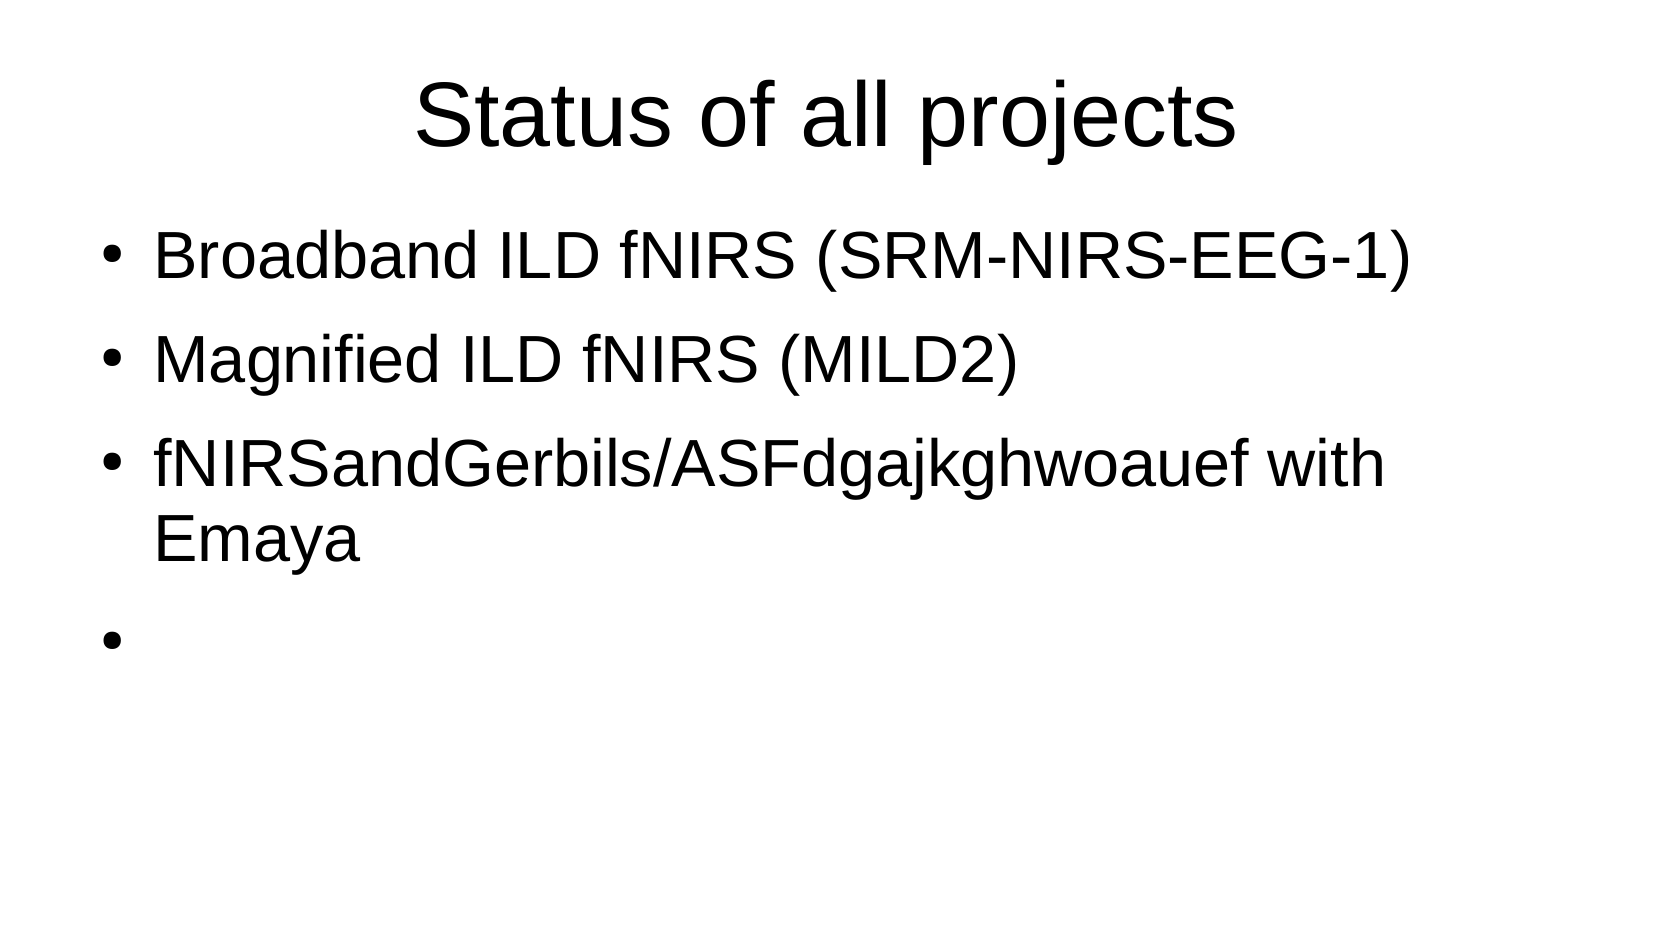

# Status of all projects
Broadband ILD fNIRS (SRM-NIRS-EEG-1)
Magnified ILD fNIRS (MILD2)
fNIRSandGerbils/ASFdgajkghwoauef with Emaya